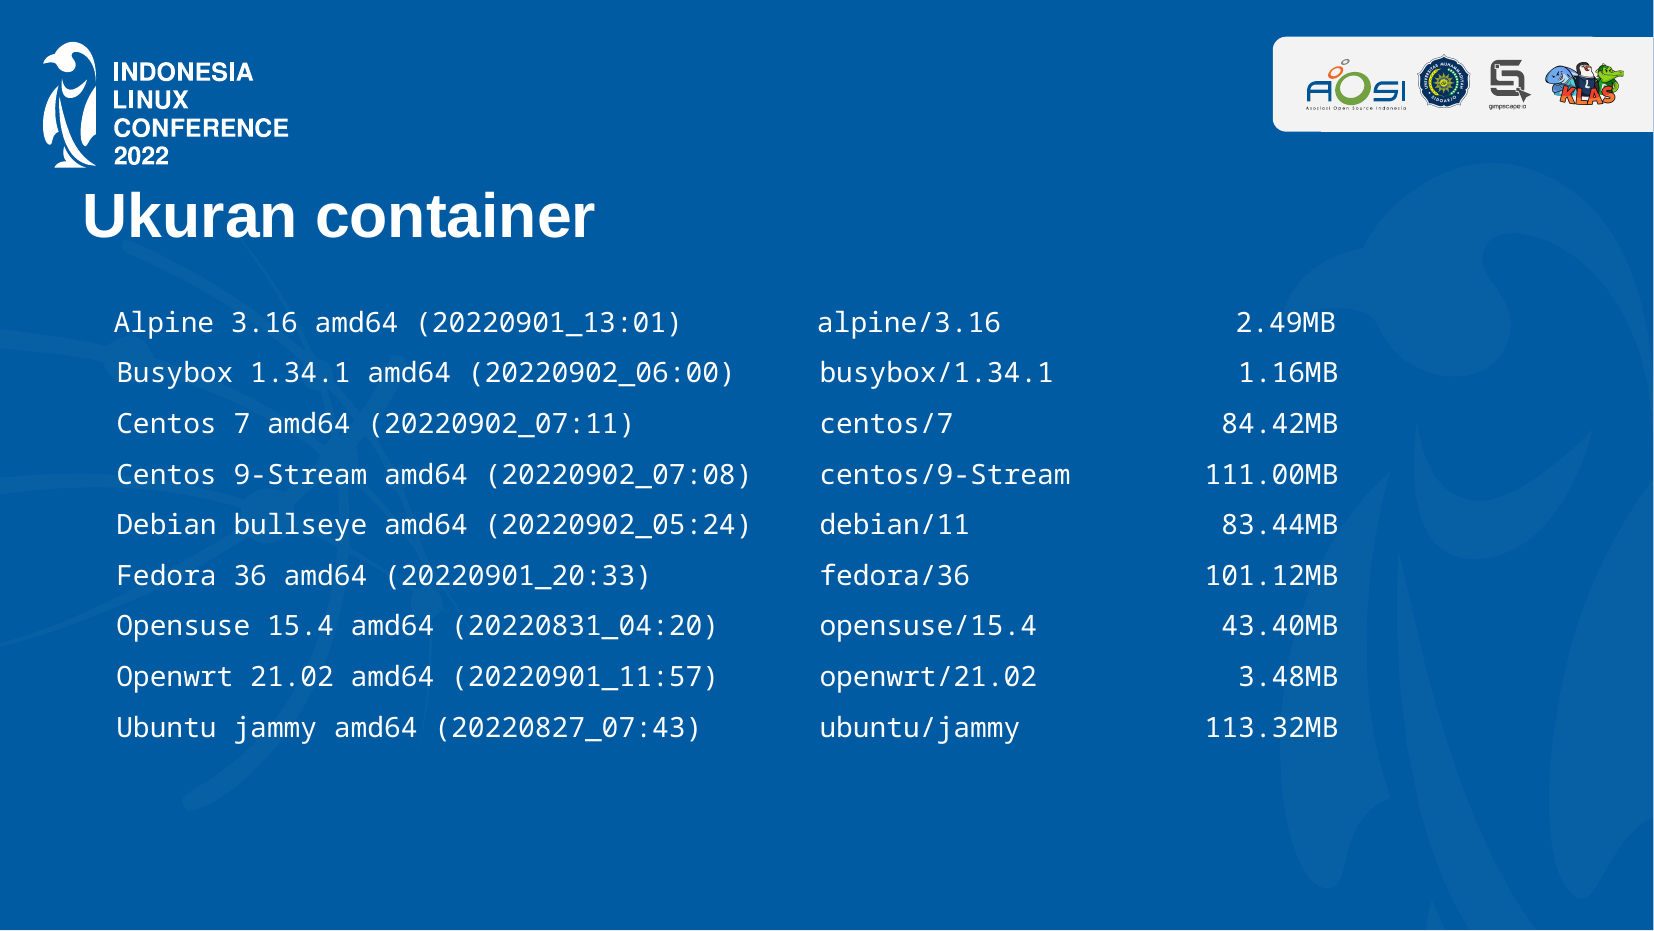

# Ukuran container
 Alpine 3.16 amd64 (20220901_13:01) alpine/3.16 2.49MB
 Busybox 1.34.1 amd64 (20220902_06:00) busybox/1.34.1 1.16MB
 Centos 7 amd64 (20220902_07:11) centos/7 84.42MB
 Centos 9-Stream amd64 (20220902_07:08) centos/9-Stream 111.00MB
 Debian bullseye amd64 (20220902_05:24) debian/11 83.44MB
 Fedora 36 amd64 (20220901_20:33) fedora/36 101.12MB
 Opensuse 15.4 amd64 (20220831_04:20) opensuse/15.4 43.40MB
 Openwrt 21.02 amd64 (20220901_11:57) openwrt/21.02 3.48MB
 Ubuntu jammy amd64 (20220827_07:43) ubuntu/jammy 113.32MB